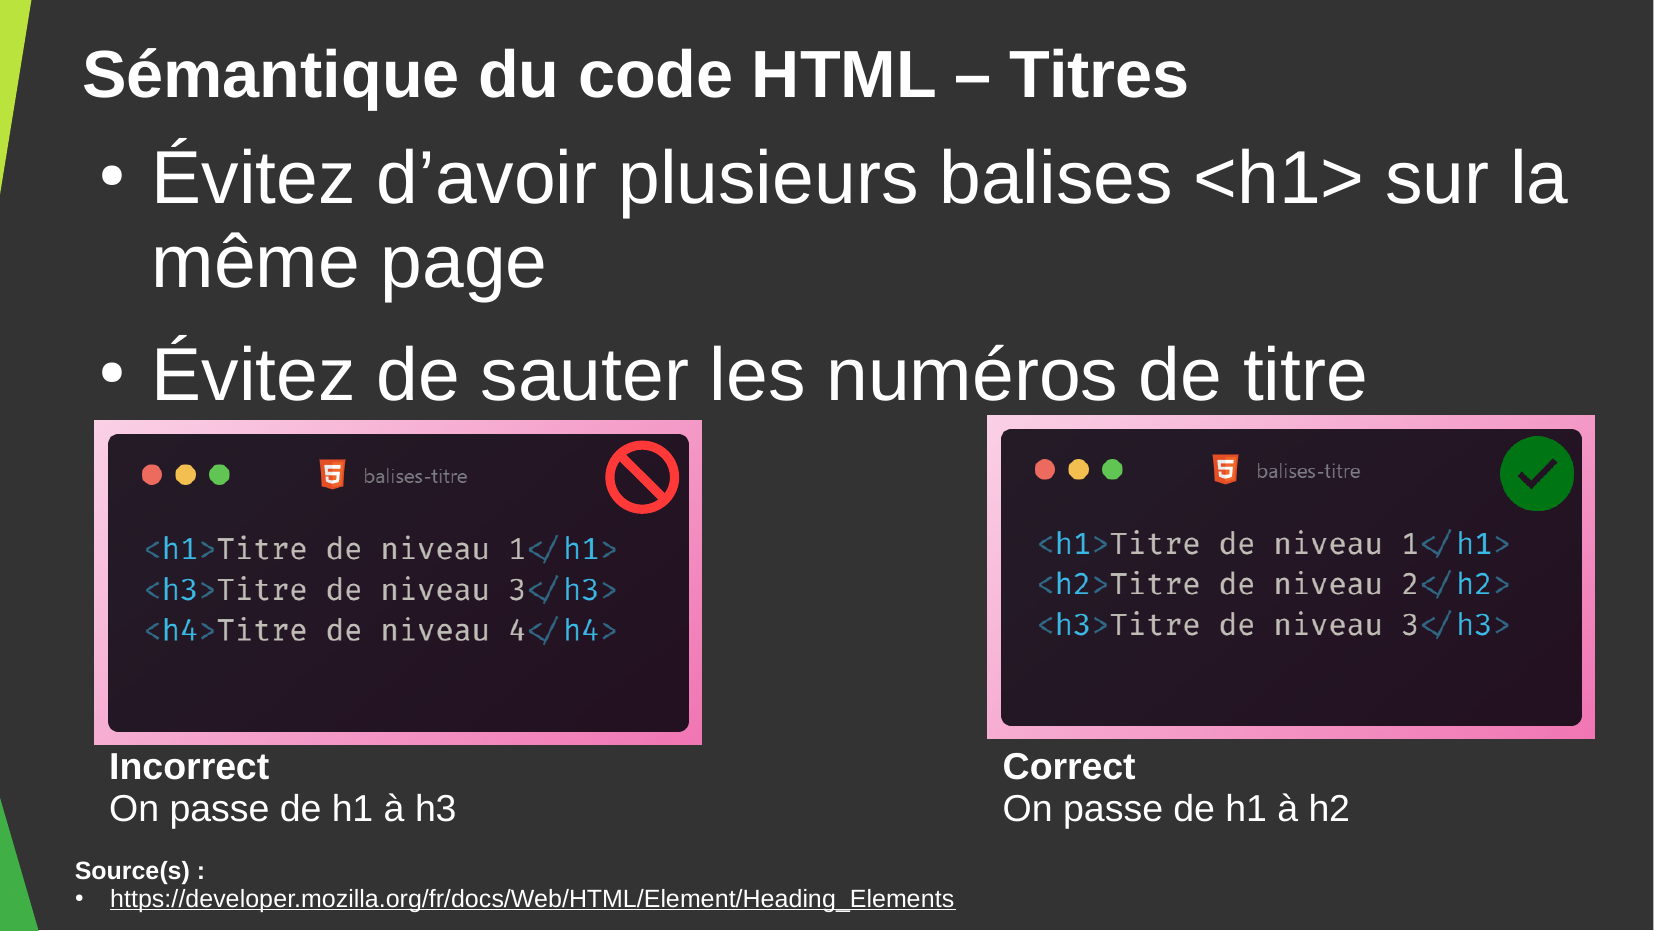

# Sémantique du code HTML – Titres
Évitez d’avoir plusieurs balises <h1> sur la même page
Évitez de sauter les numéros de titre
Incorrect
On passe de h1 à h3
Correct
On passe de h1 à h2
Source(s) :
https://developer.mozilla.org/fr/docs/Web/HTML/Element/Heading_Elements